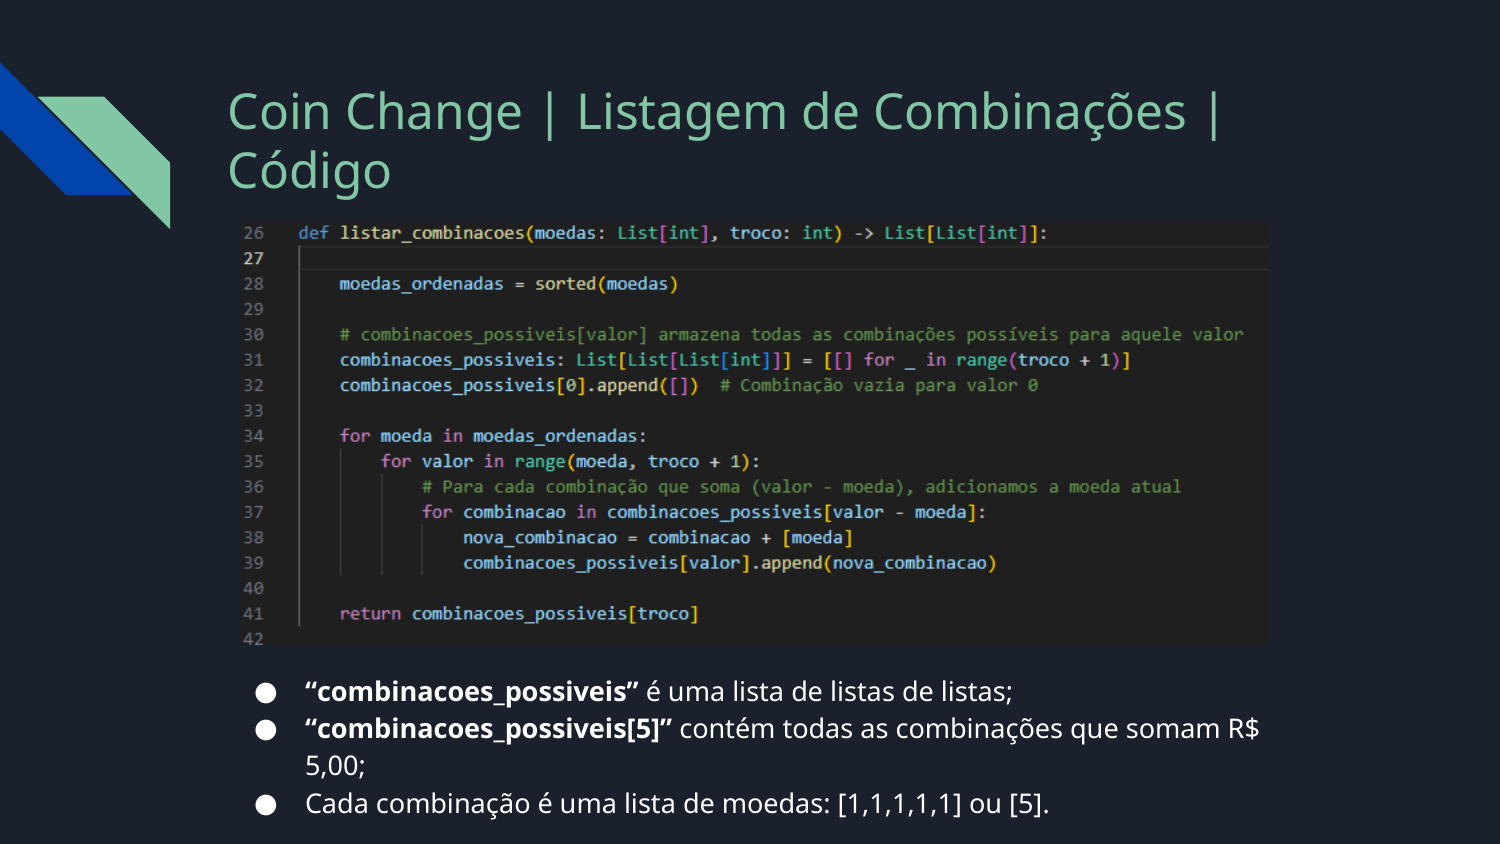

# Coin Change | Listagem de Combinações | Código
“combinacoes_possiveis” é uma lista de listas de listas;
“combinacoes_possiveis[5]” contém todas as combinações que somam R$ 5,00;
Cada combinação é uma lista de moedas: [1,1,1,1,1] ou [5].